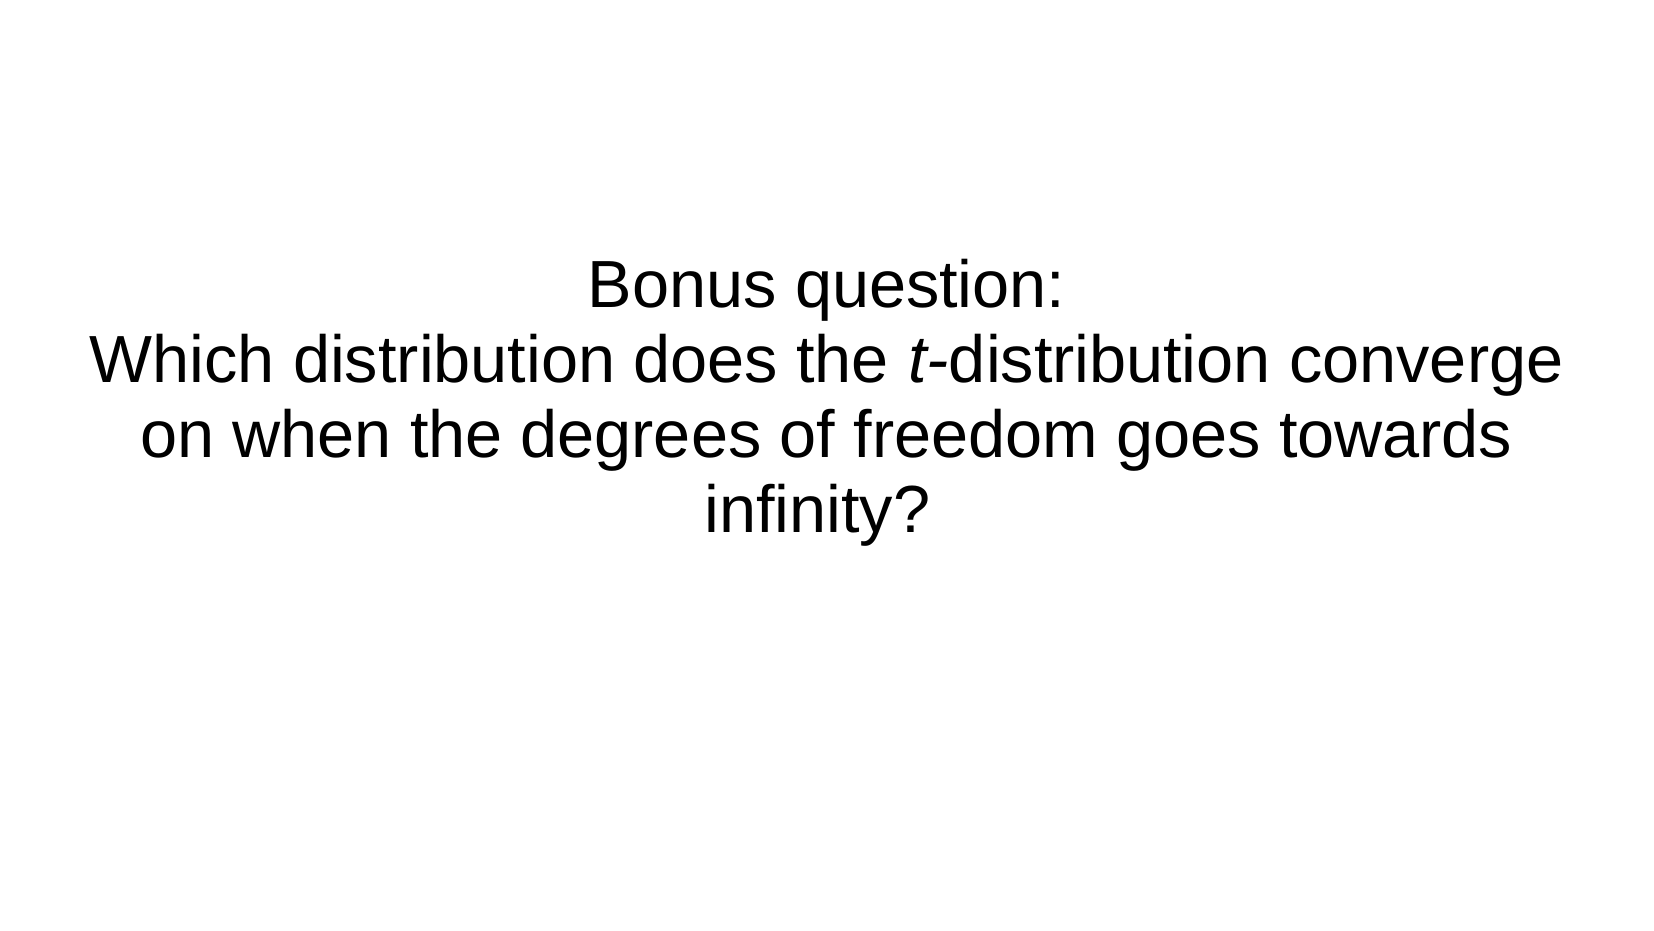

# Bonus question:
Which distribution does the t-distribution converge on when the degrees of freedom goes towards infinity?